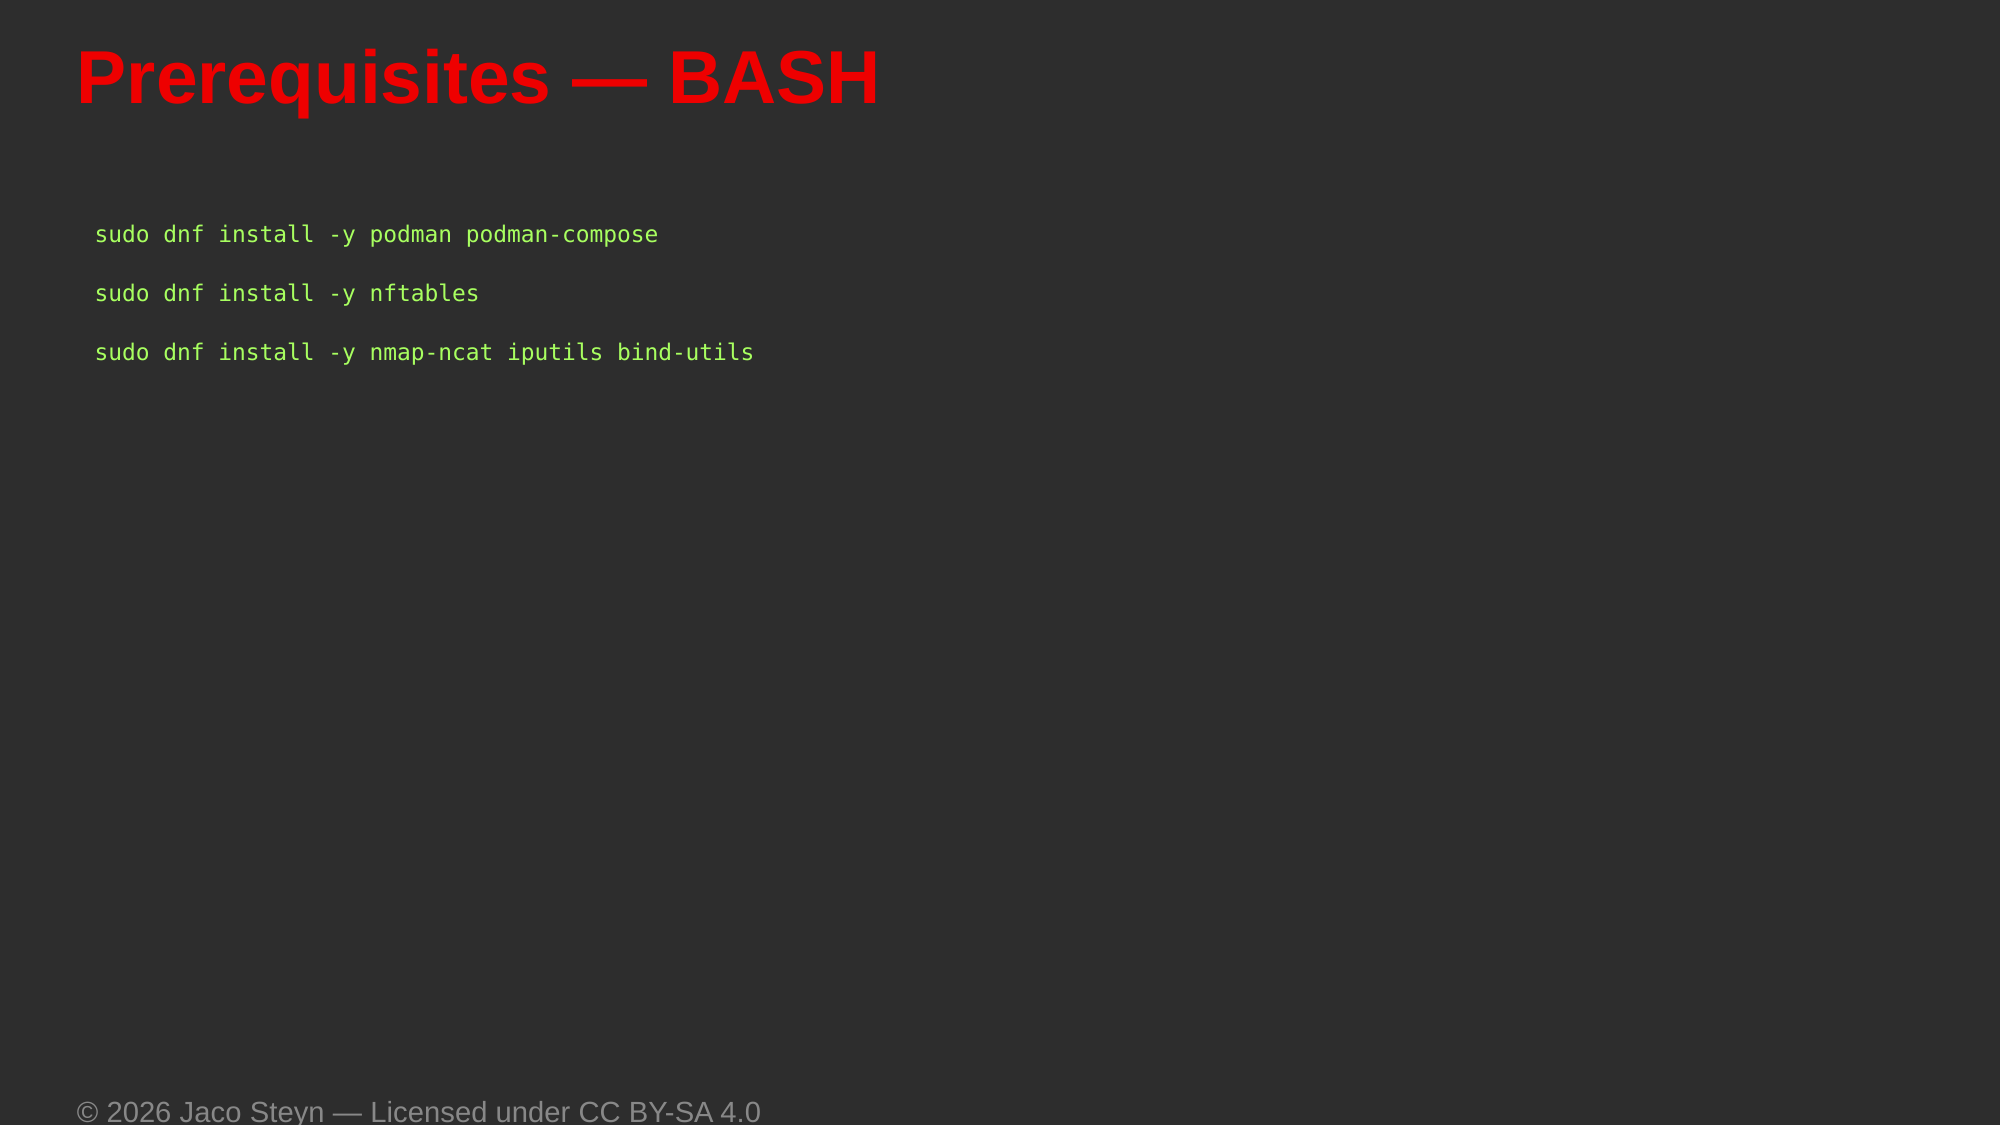

Prerequisites — BASH
sudo dnf install -y podman podman-compose
sudo dnf install -y nftables
sudo dnf install -y nmap-ncat iputils bind-utils
© 2026 Jaco Steyn — Licensed under CC BY-SA 4.0